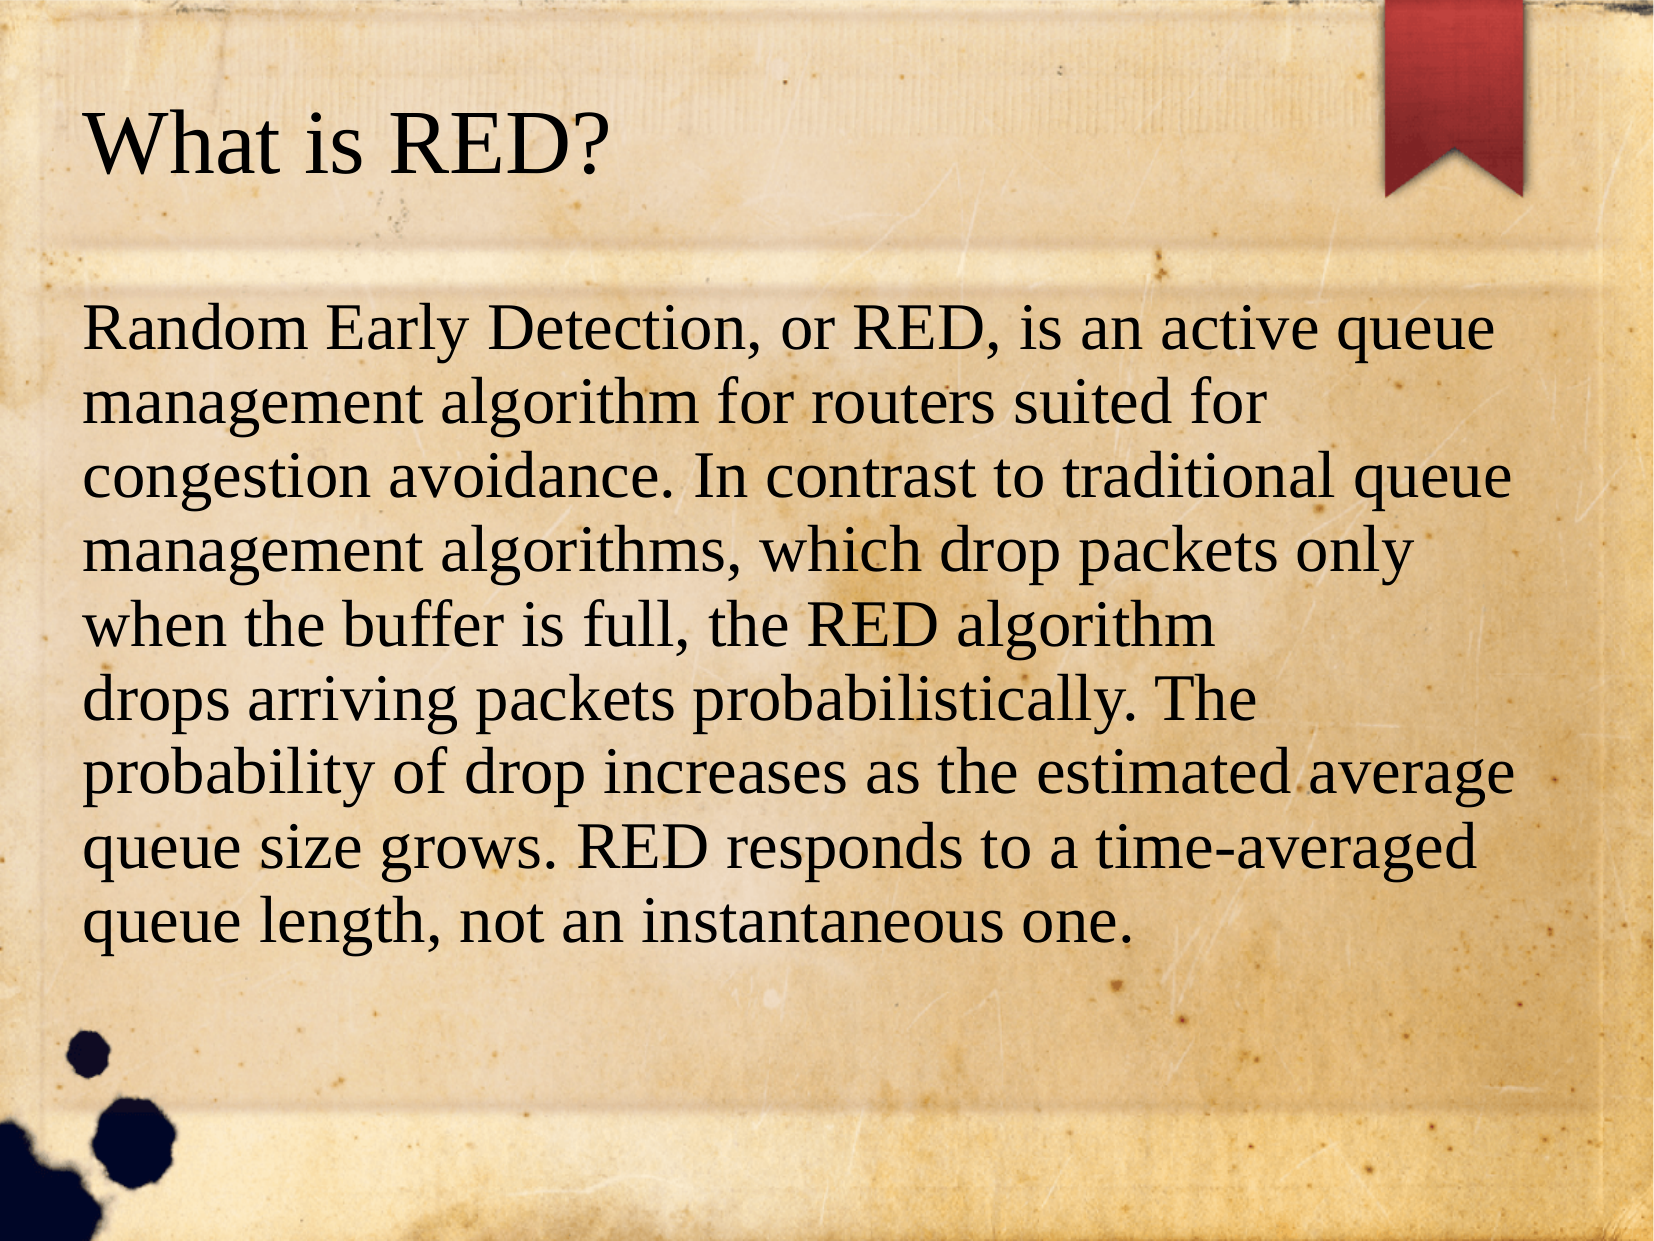

# What is RED?
Random Early Detection, or RED, is an active queue management algorithm for routers suited for congestion avoidance. In contrast to traditional queue management algorithms, which drop packets only when the buffer is full, the RED algorithm drops arriving packets probabilistically. The probability of drop increases as the estimated average queue size grows. RED responds to a time-averaged queue length, not an instantaneous one.